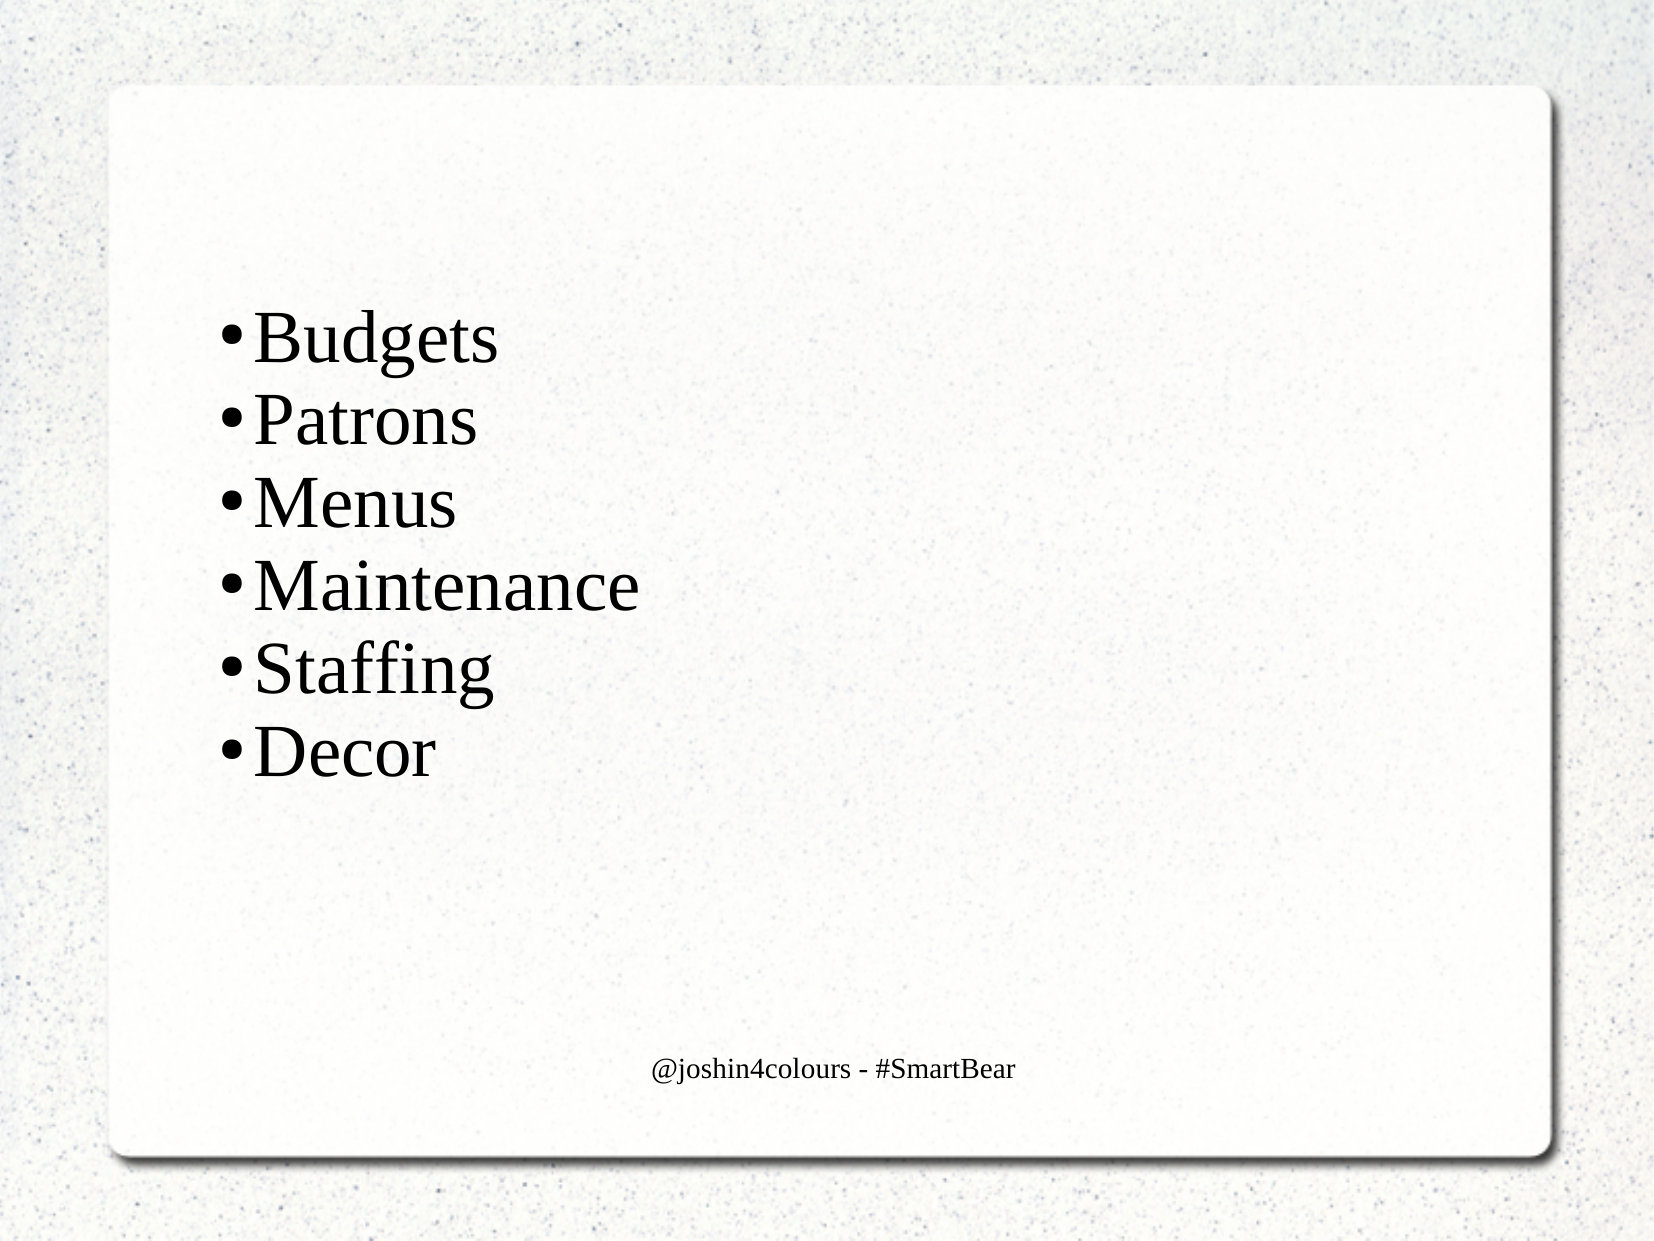

# Budgets
Patrons
Menus
Maintenance
Staffing
Decor
@joshin4colours - #SmartBear